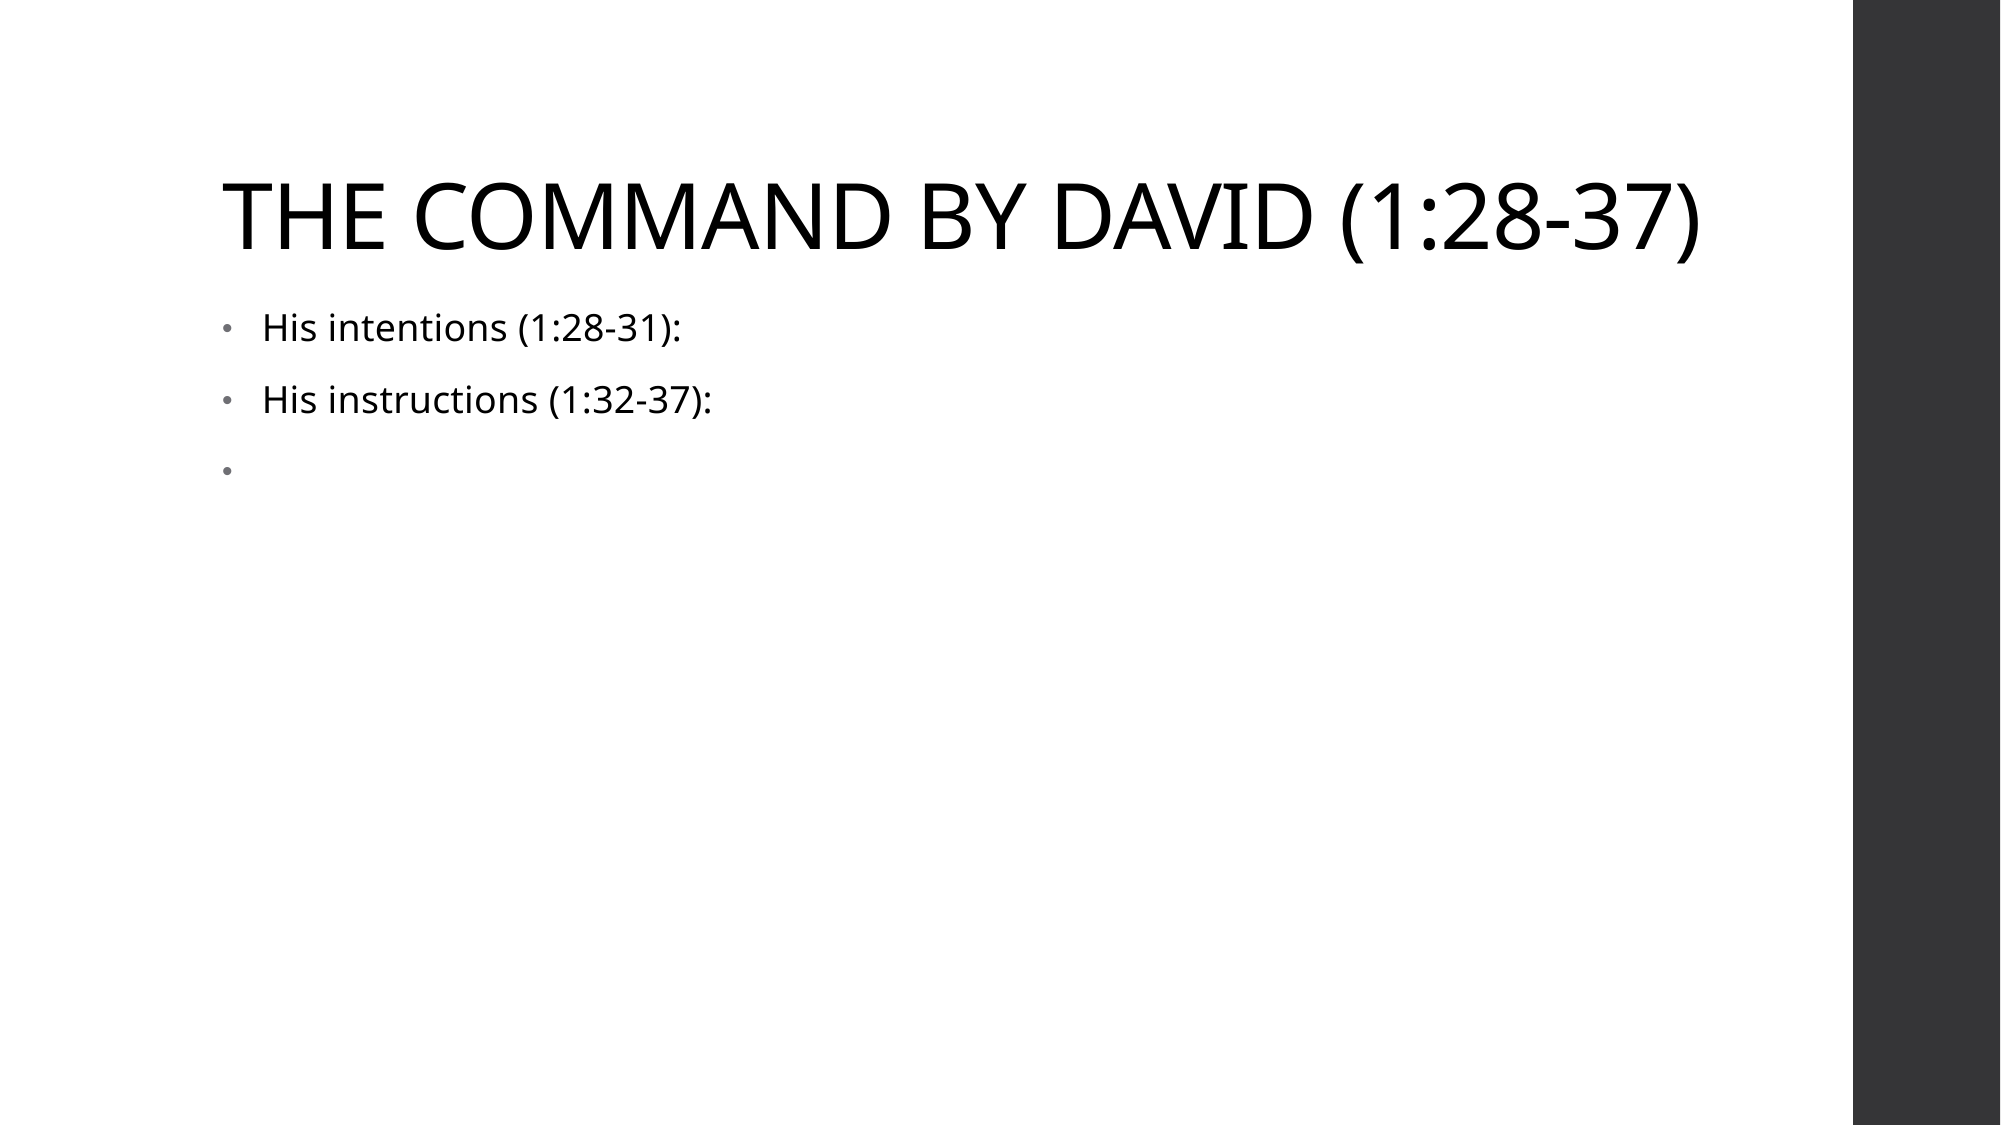

# THE COMMAND BY DAVID (1:28-37)
 His intentions (1:28-31):
 His instructions (1:32-37):